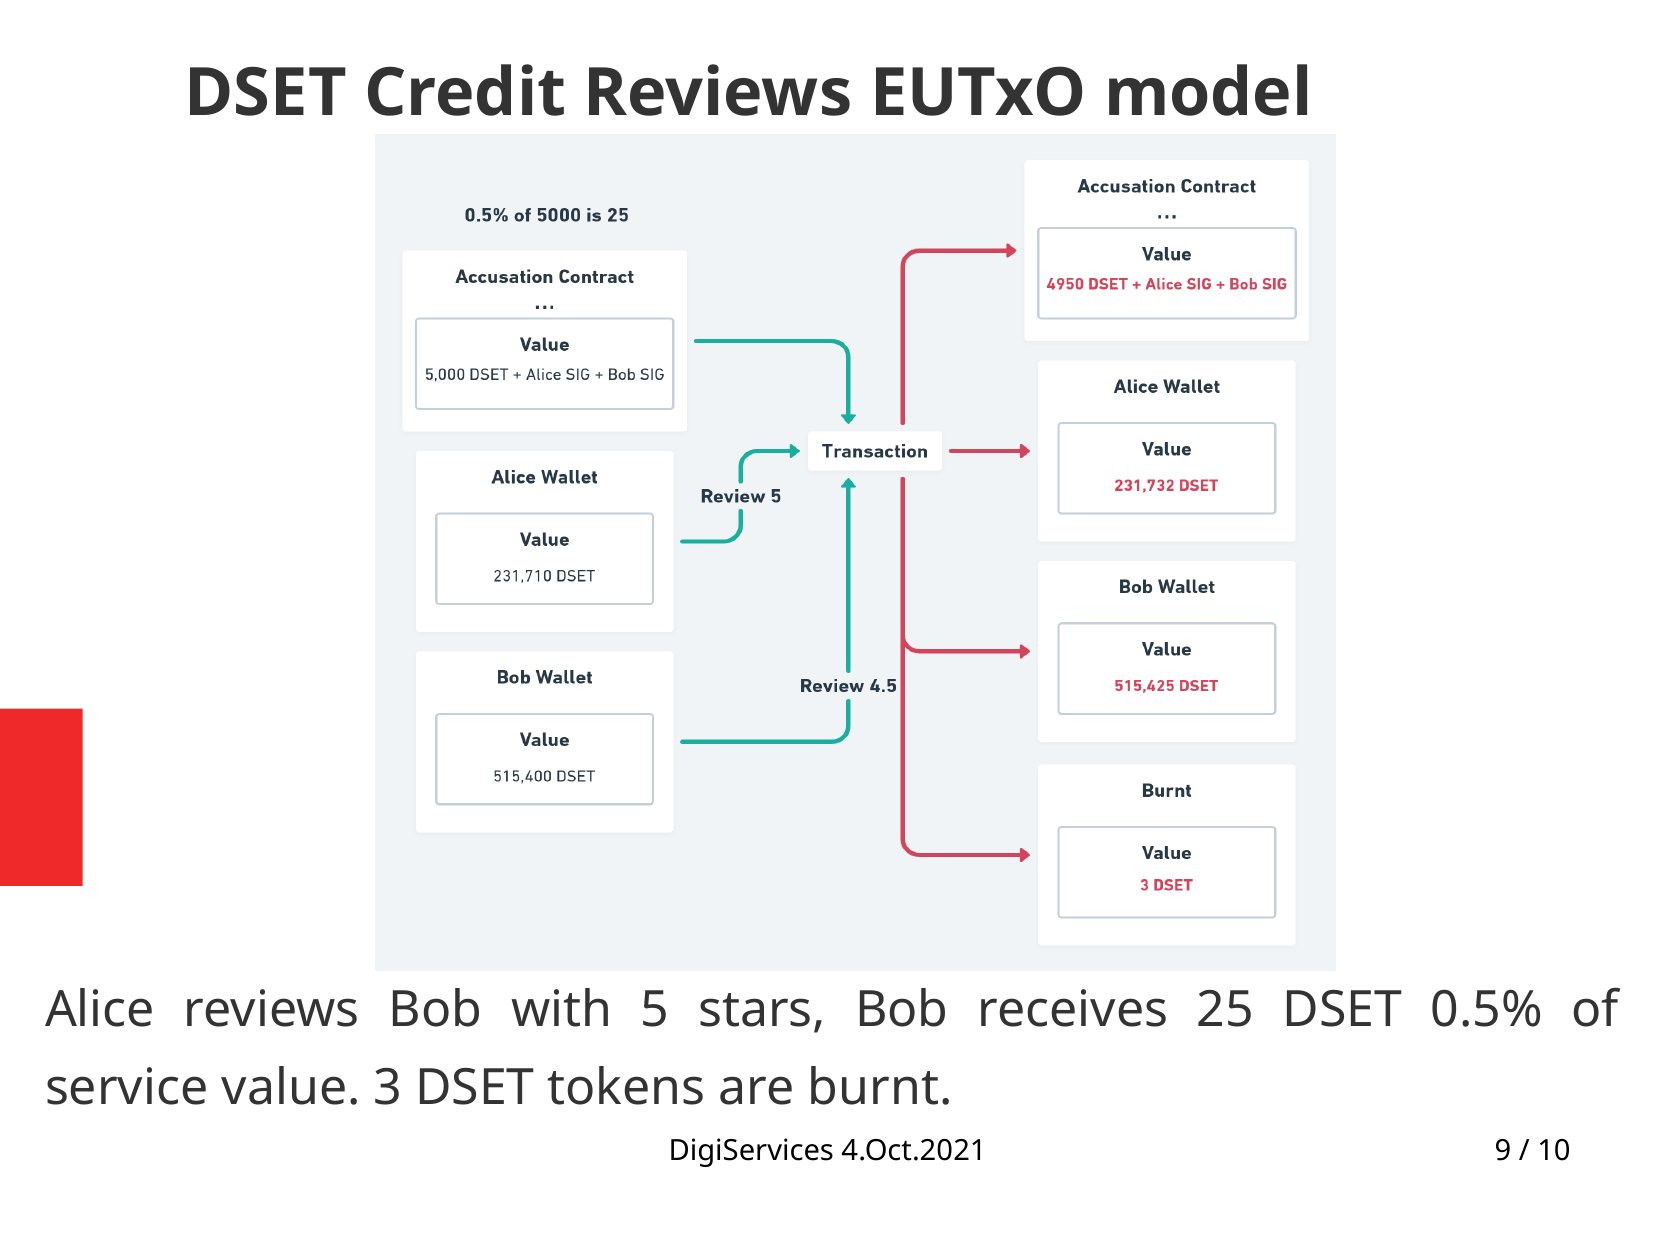

# DSET Credit Reviews EUTxO model
Alice reviews Bob with 5 stars, Bob receives 25 DSET 0.5% of service value. 3 DSET tokens are burnt.
DigiServices 4.Oct.2021
9